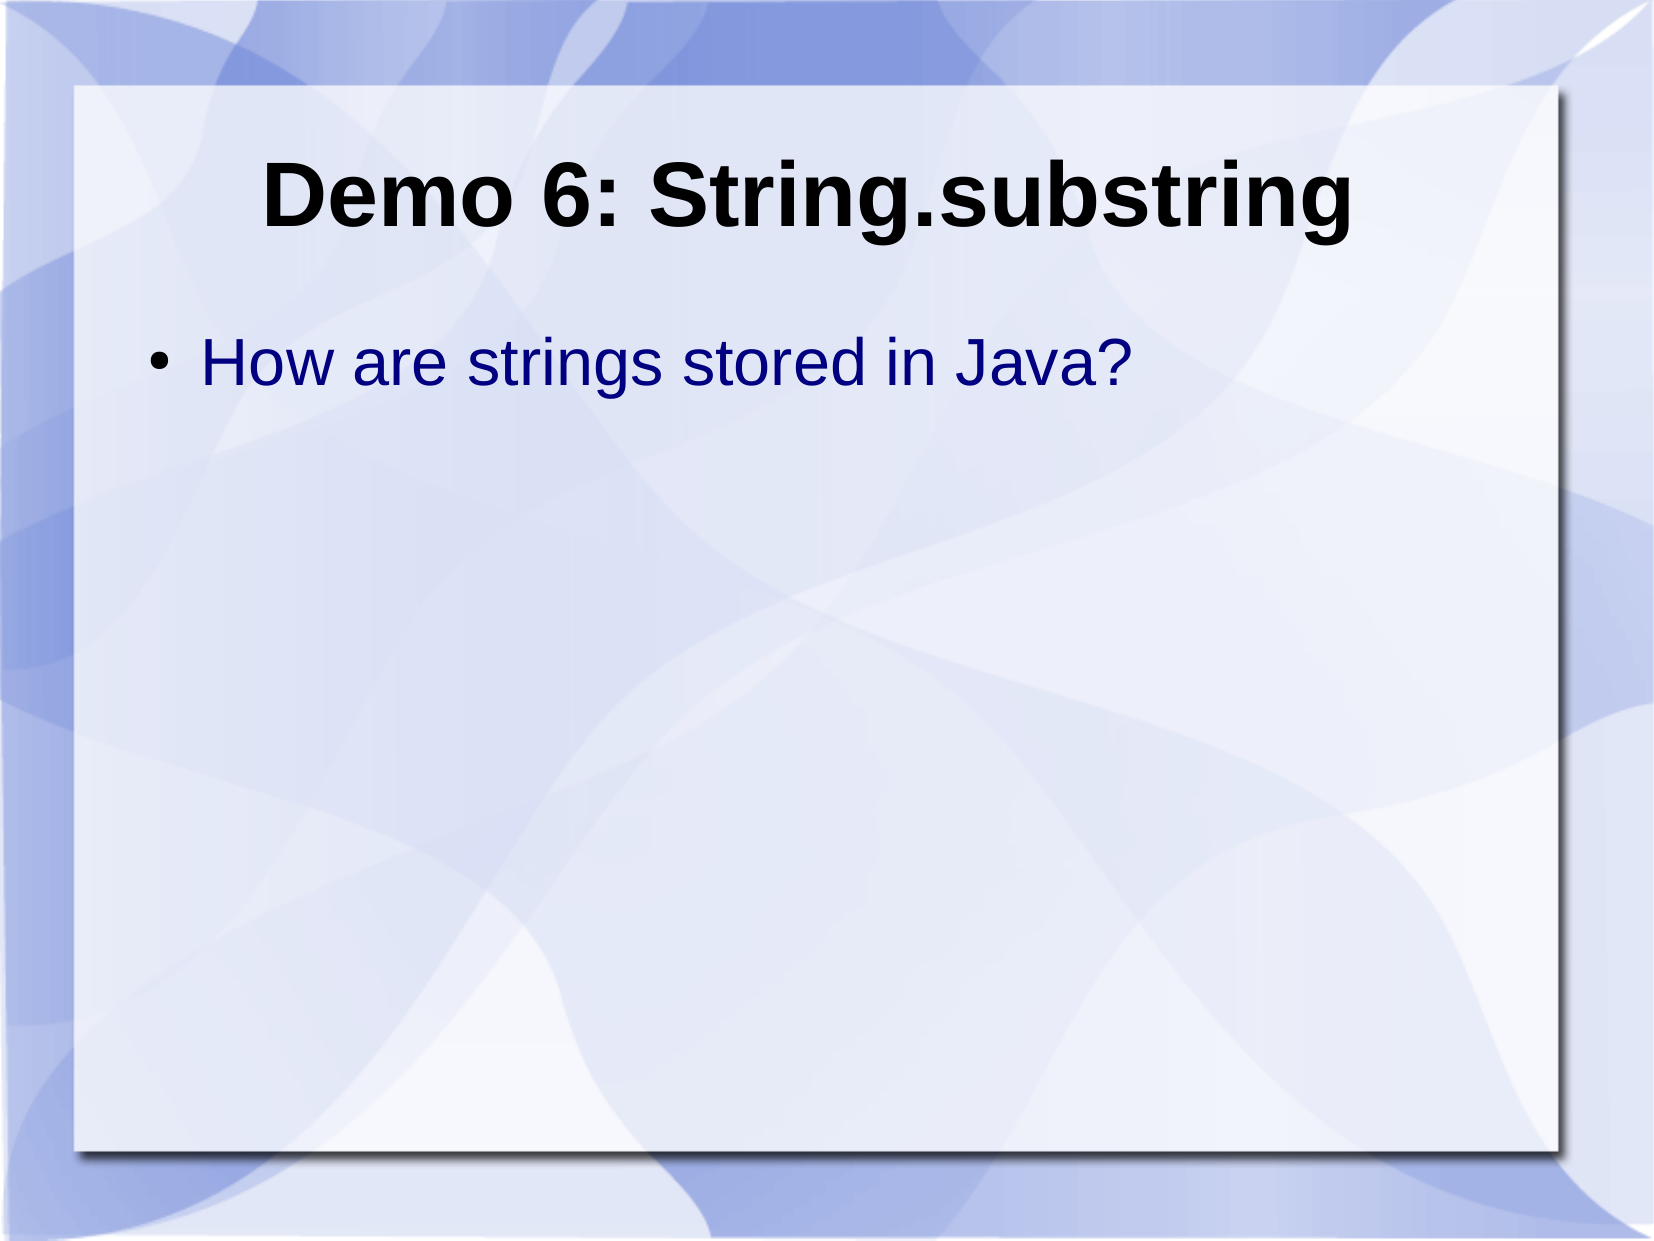

# Demo 6: String.substring
How are strings stored in Java?